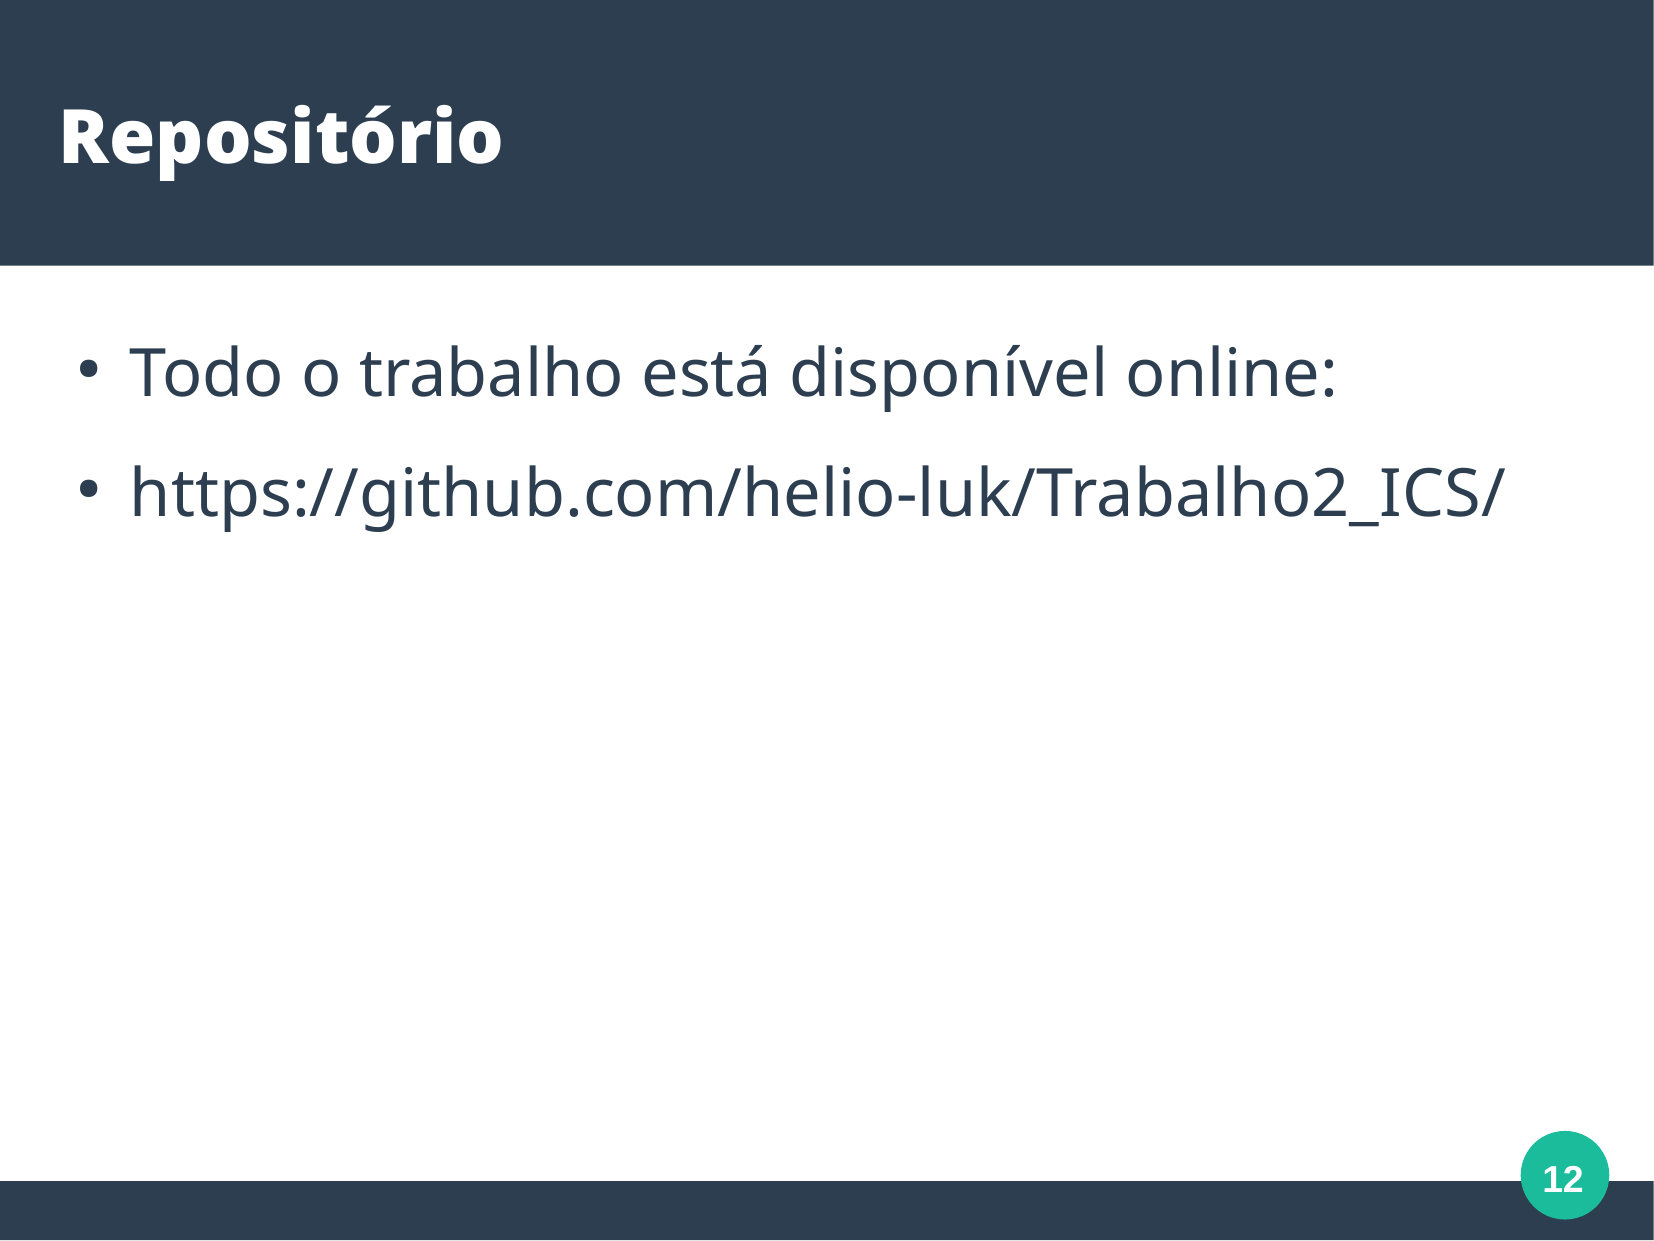

# Repositório
Todo o trabalho está disponível online:
https://github.com/helio-luk/Trabalho2_ICS/